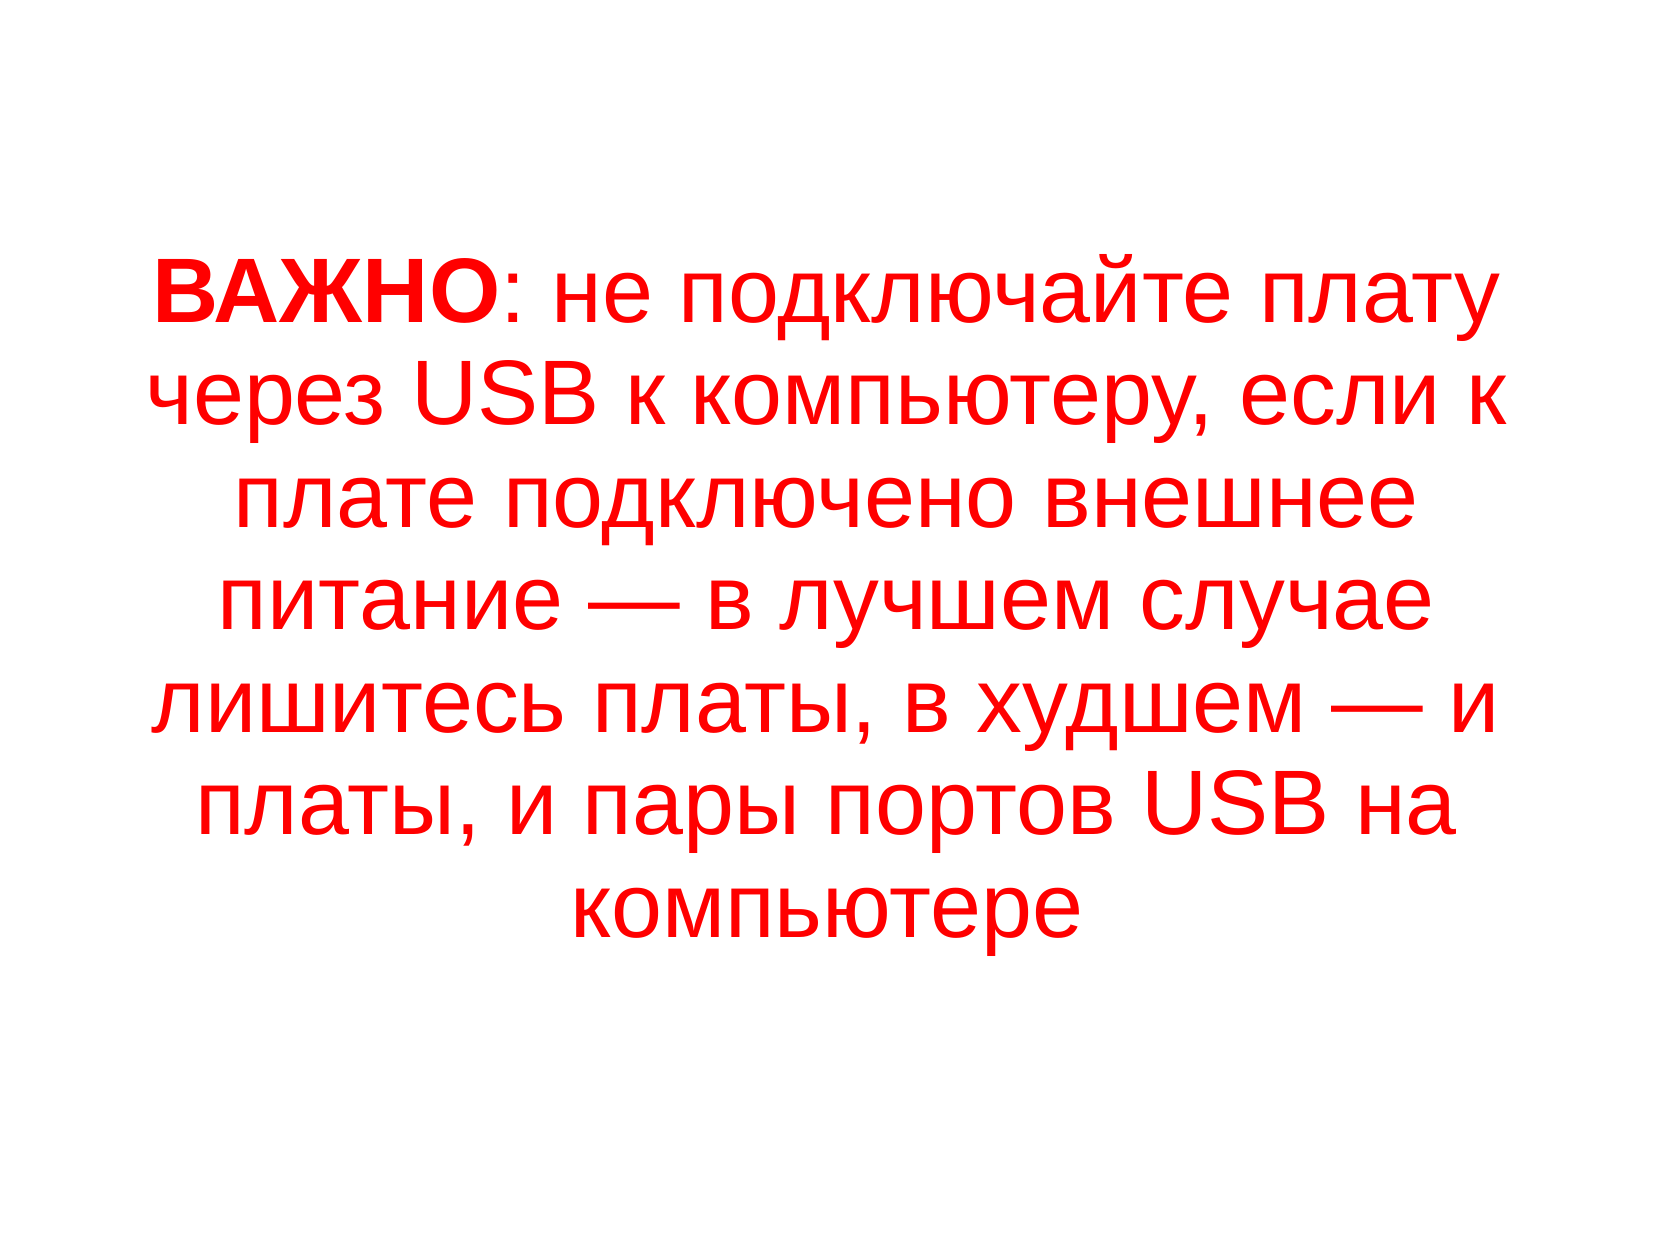

# ВАЖНО: не подключайте плату через USB к компьютеру, если к плате подключено внешнее питание — в лучшем случае лишитесь платы, в худшем — и платы, и пары портов USB на компьютере